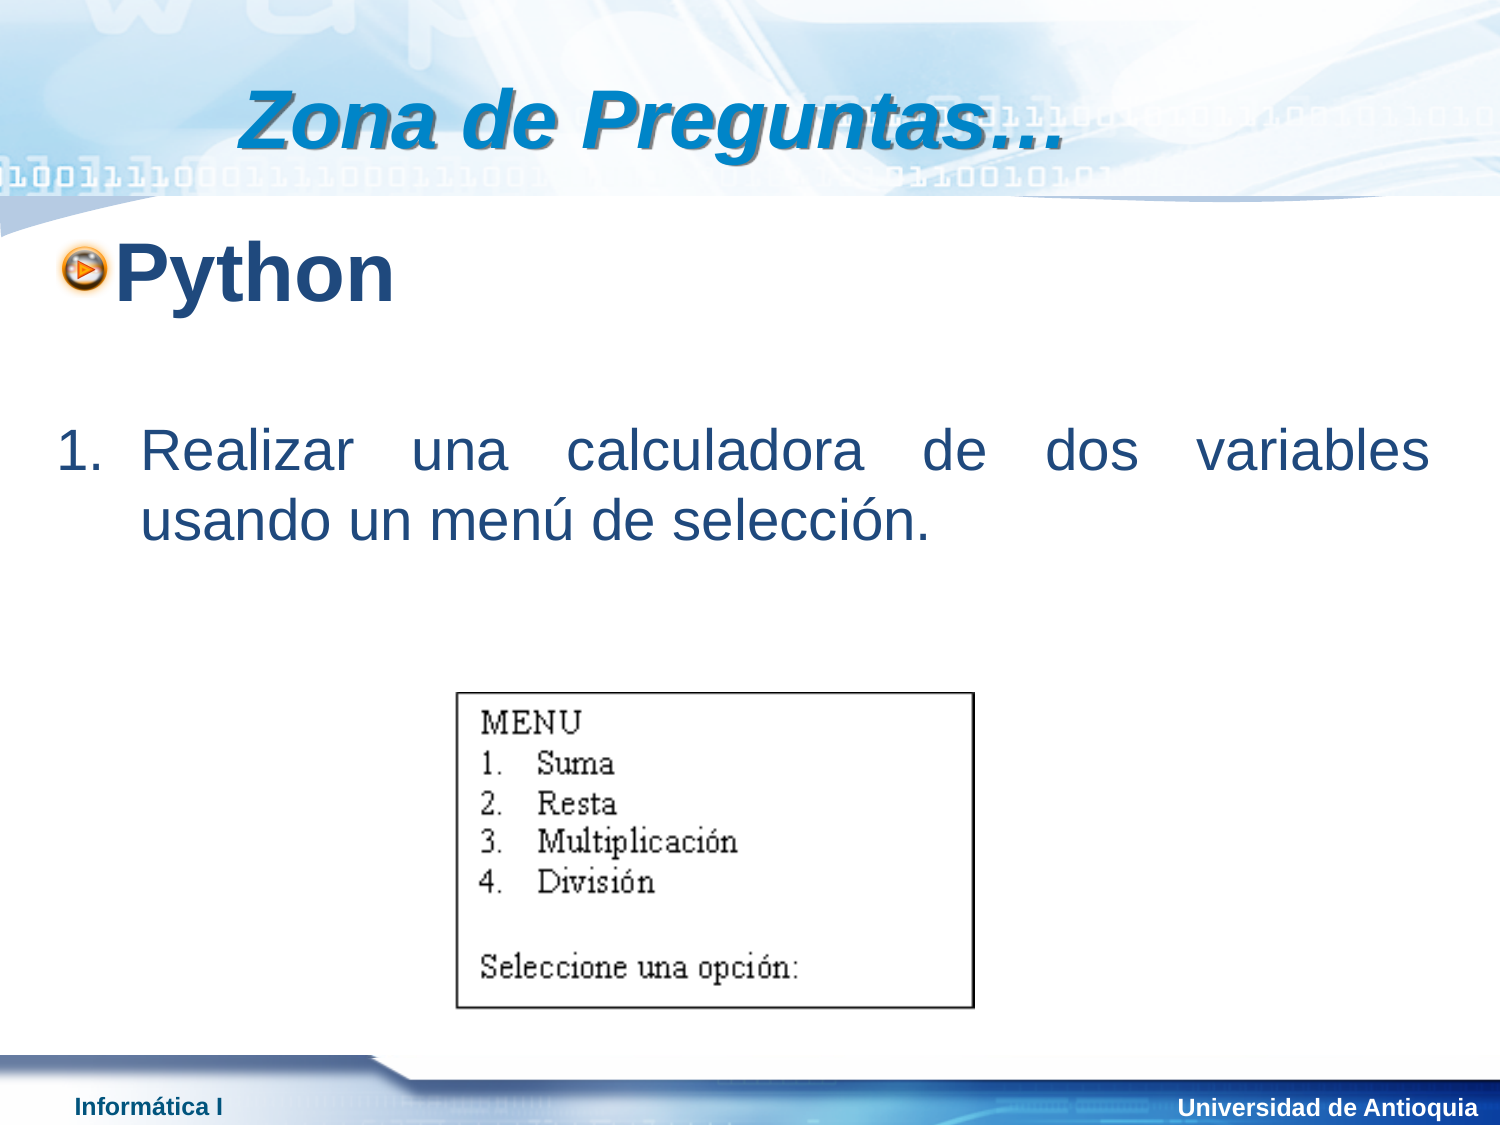

# Zona de Preguntas…
Python
Realizar una calculadora de dos variables usando un menú de selección.